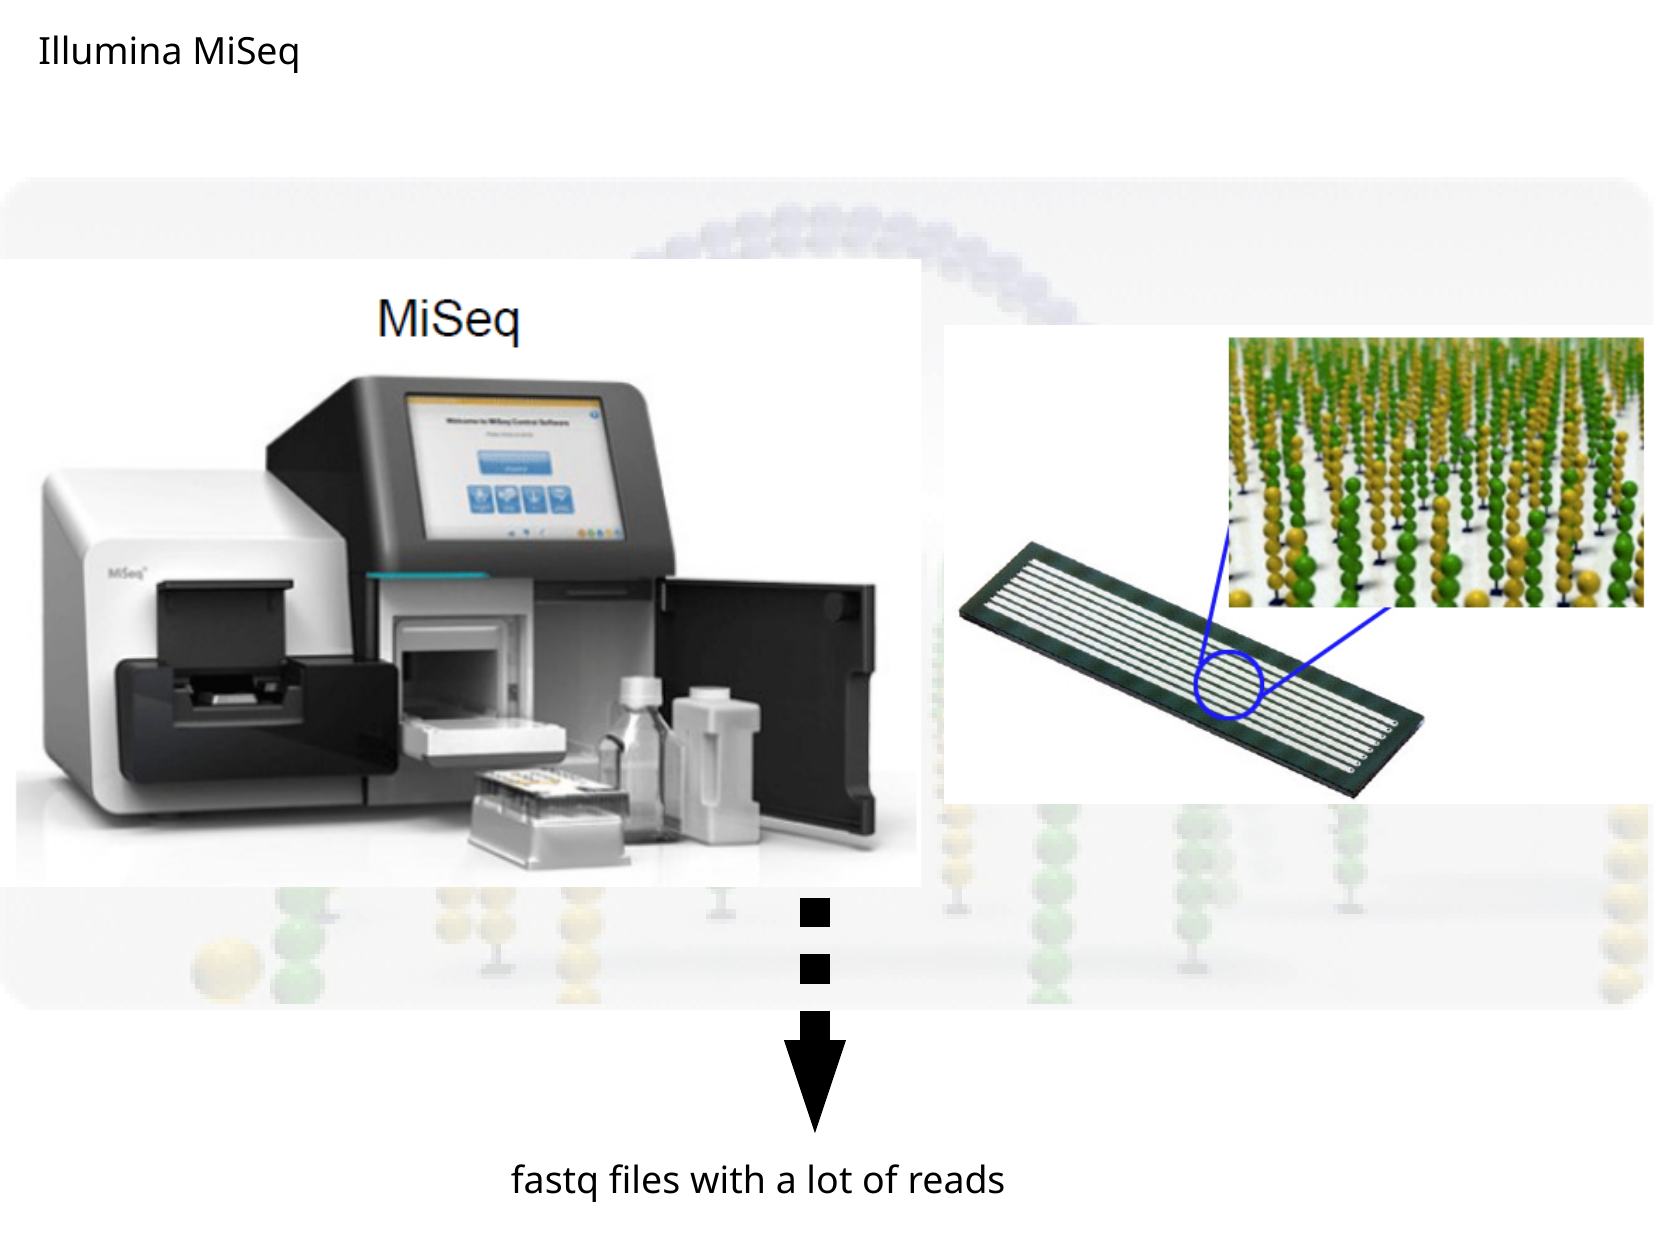

Illumina MiSeq
fastq files with a lot of reads